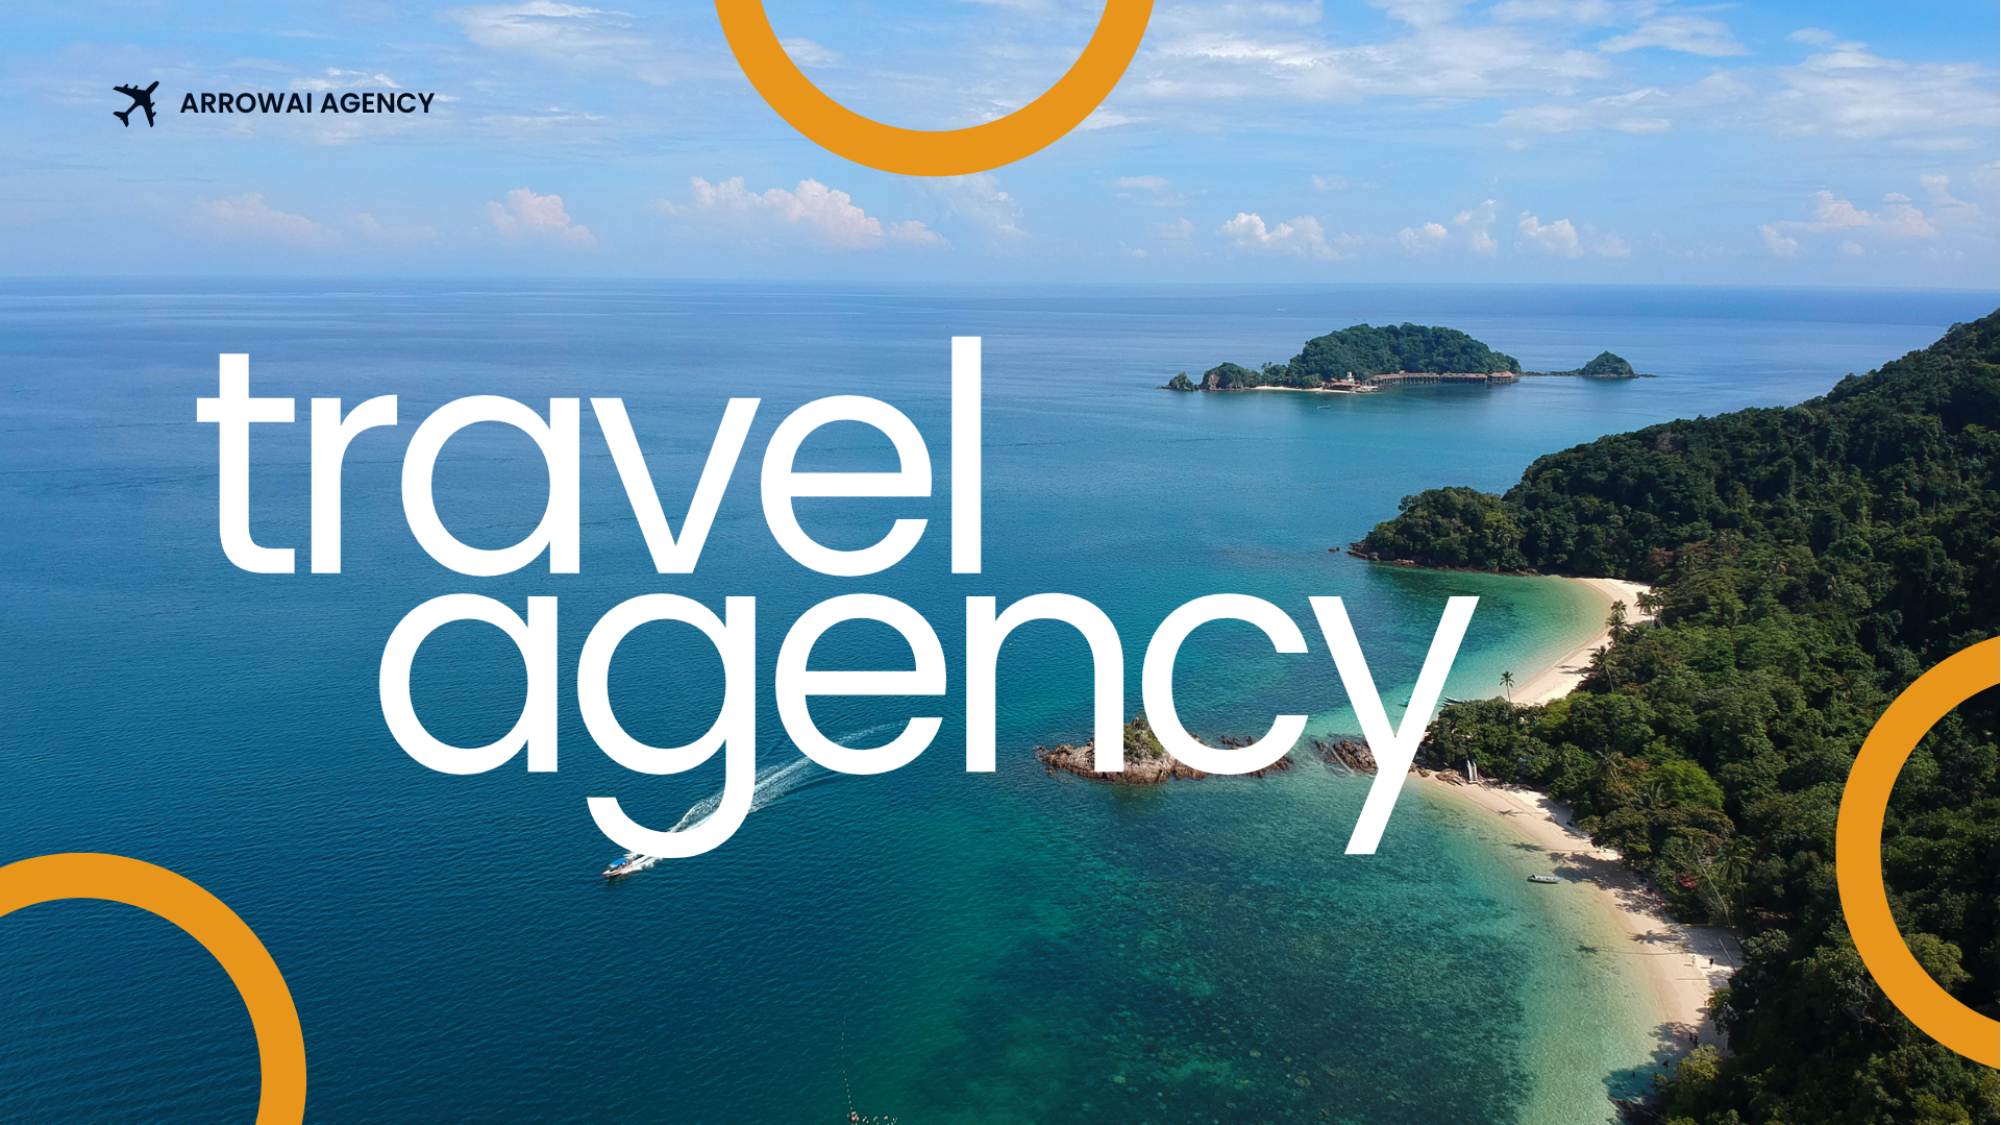

# Titre de la présentation
Nom du présentateur